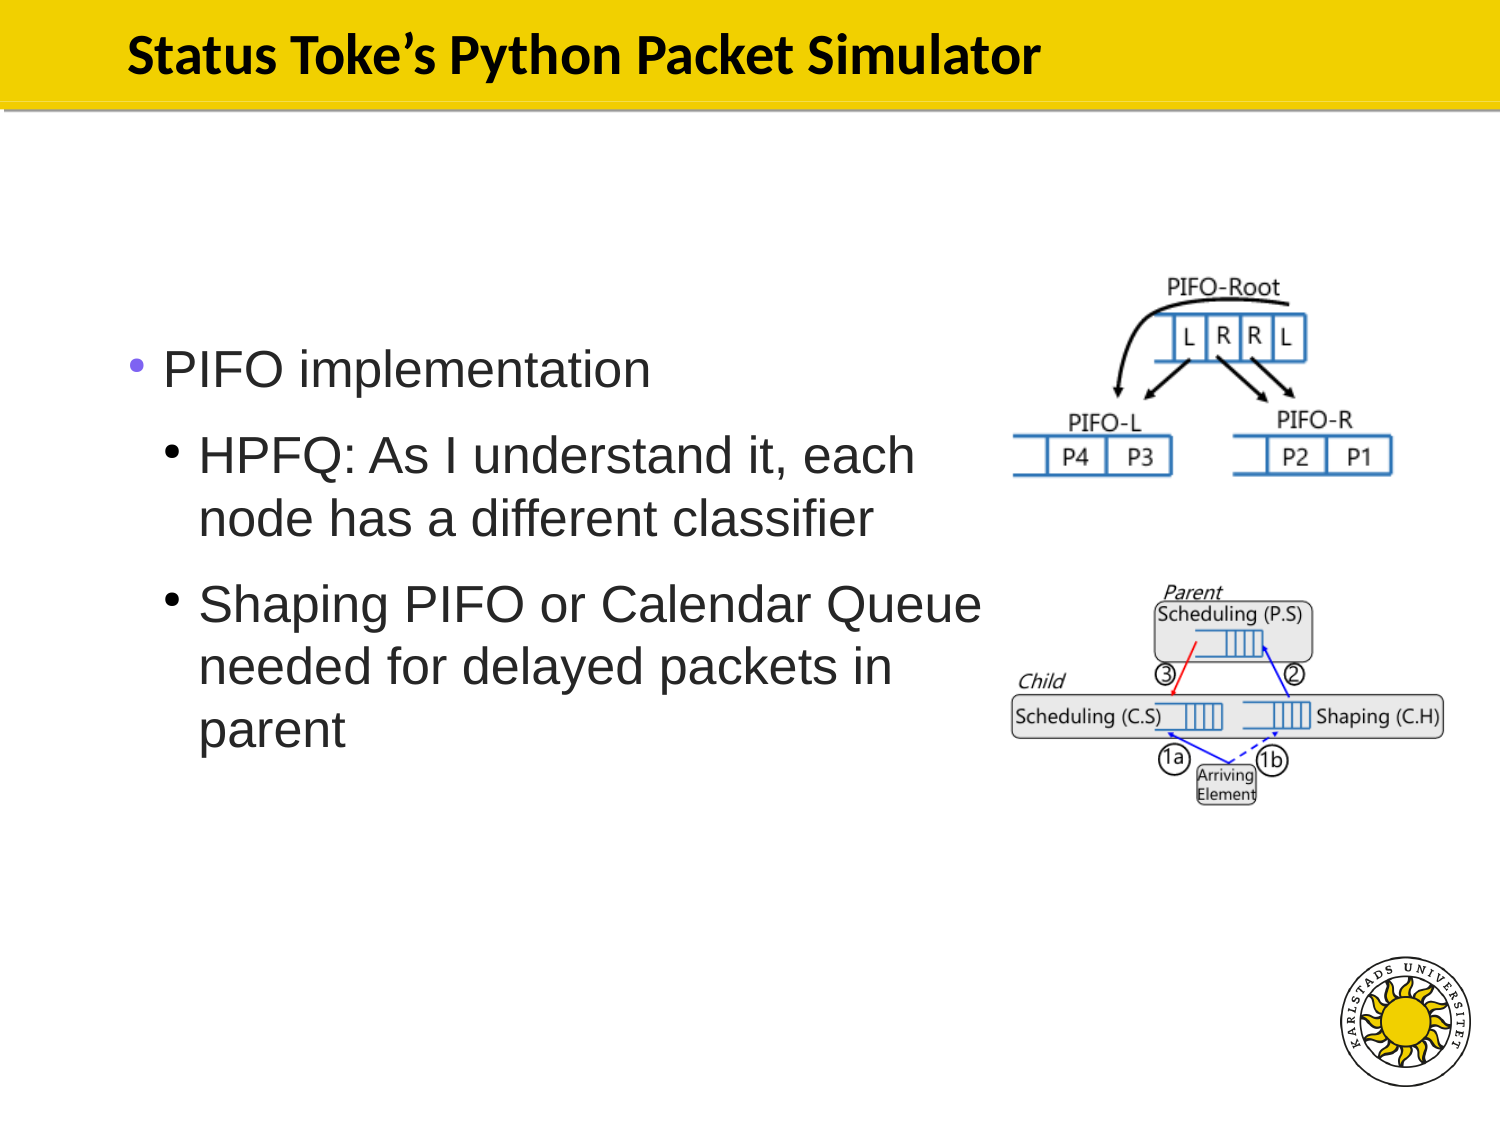

# Status Toke’s Python Packet Simulator
PIFO implementation
HPFQ: As I understand it, each node has a different classifier
Shaping PIFO or Calendar Queue needed for delayed packets in parent